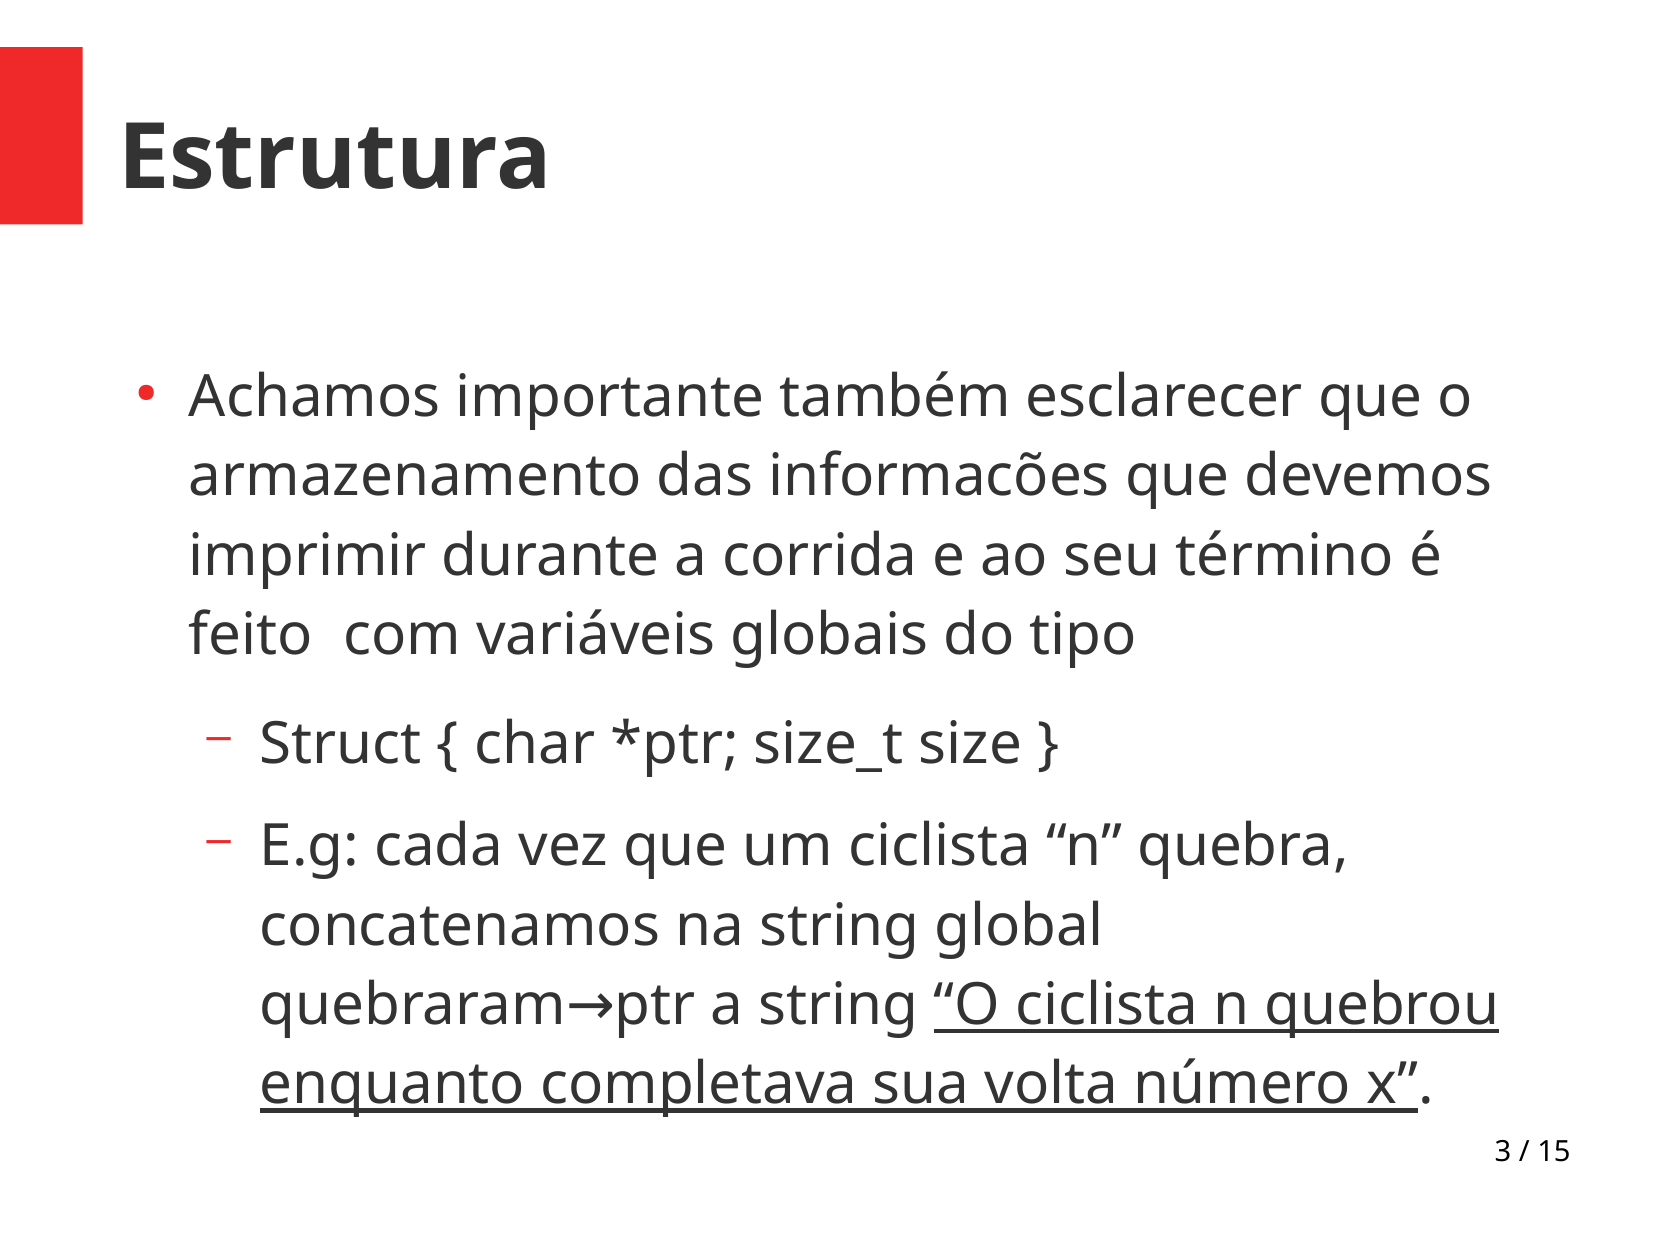

# Estrutura
Achamos importante também esclarecer que o armazenamento das informacões que devemos imprimir durante a corrida e ao seu término é feito com variáveis globais do tipo
Struct { char *ptr; size_t size }
E.g: cada vez que um ciclista “n” quebra, concatenamos na string global 	quebraram→ptr a string “O ciclista n quebrou enquanto completava sua volta número x”.
3